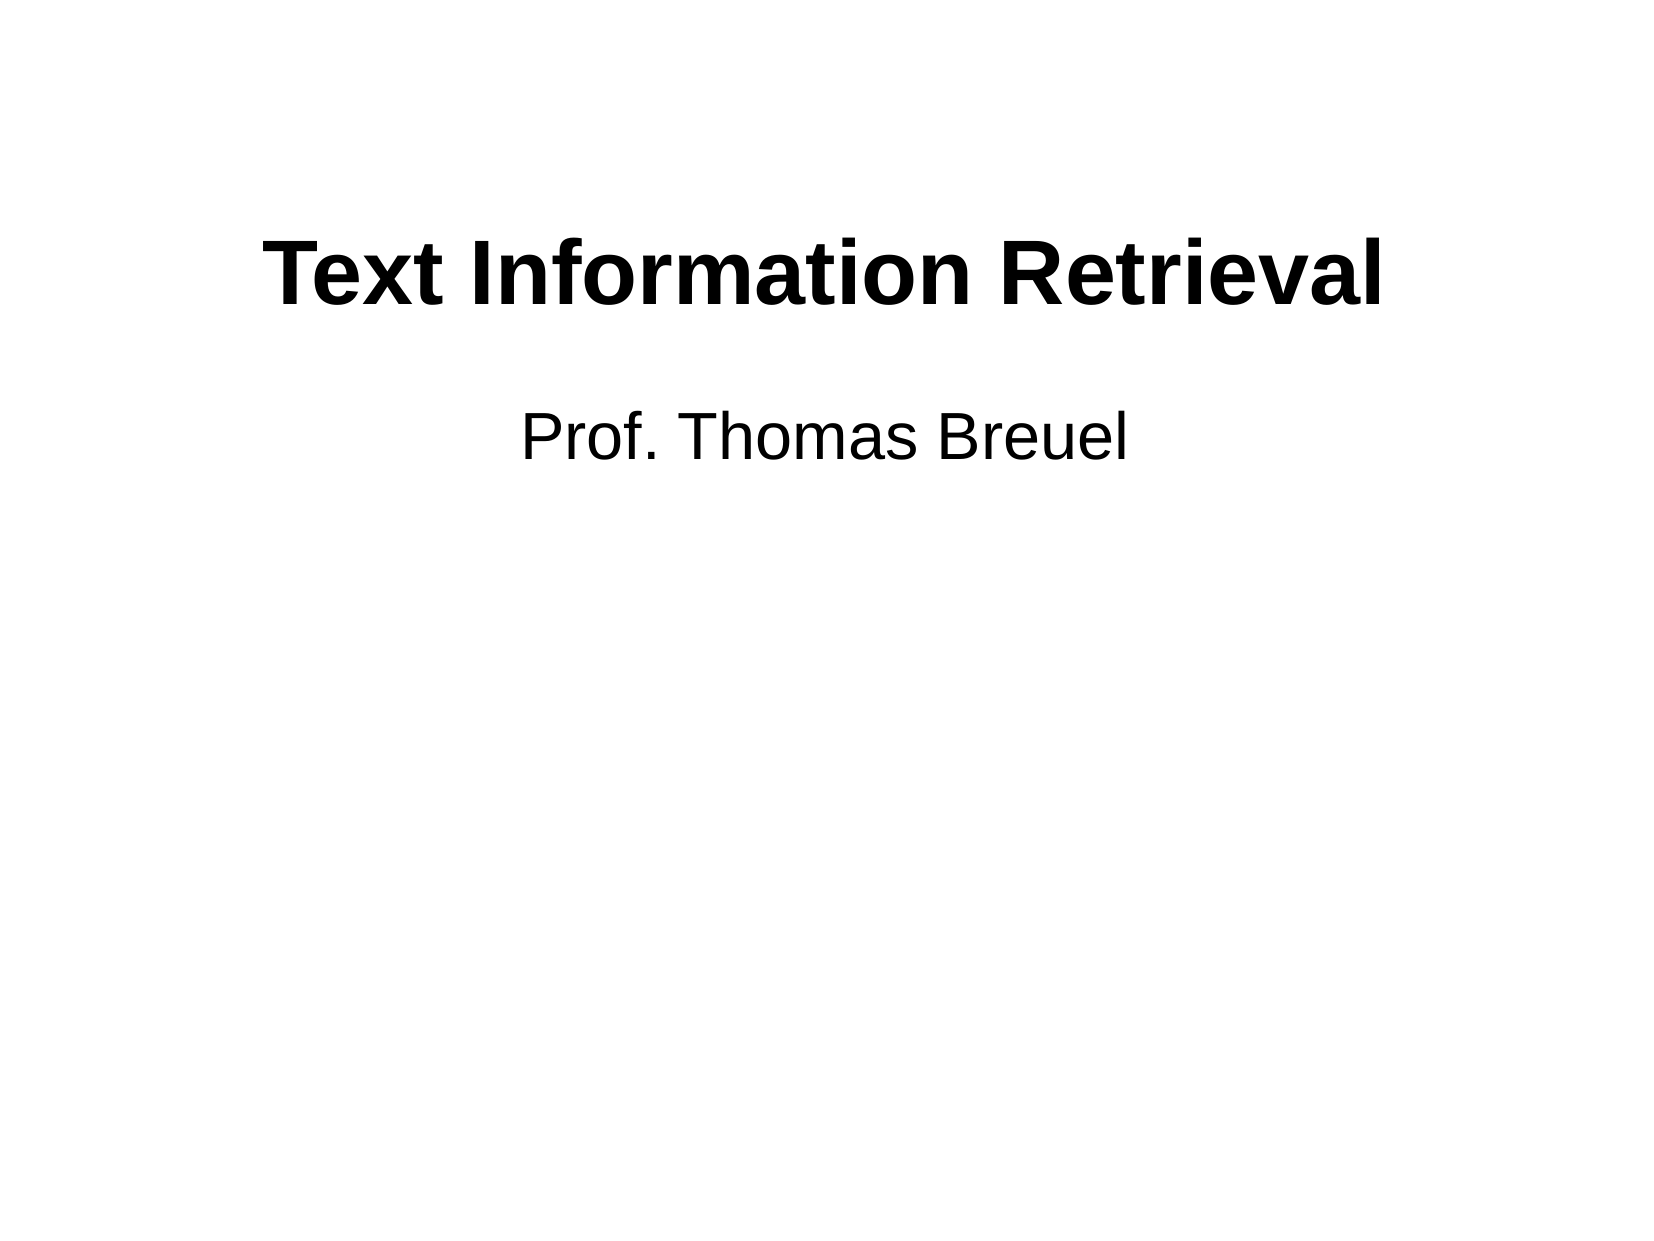

# Text Information Retrieval
Prof. Thomas Breuel